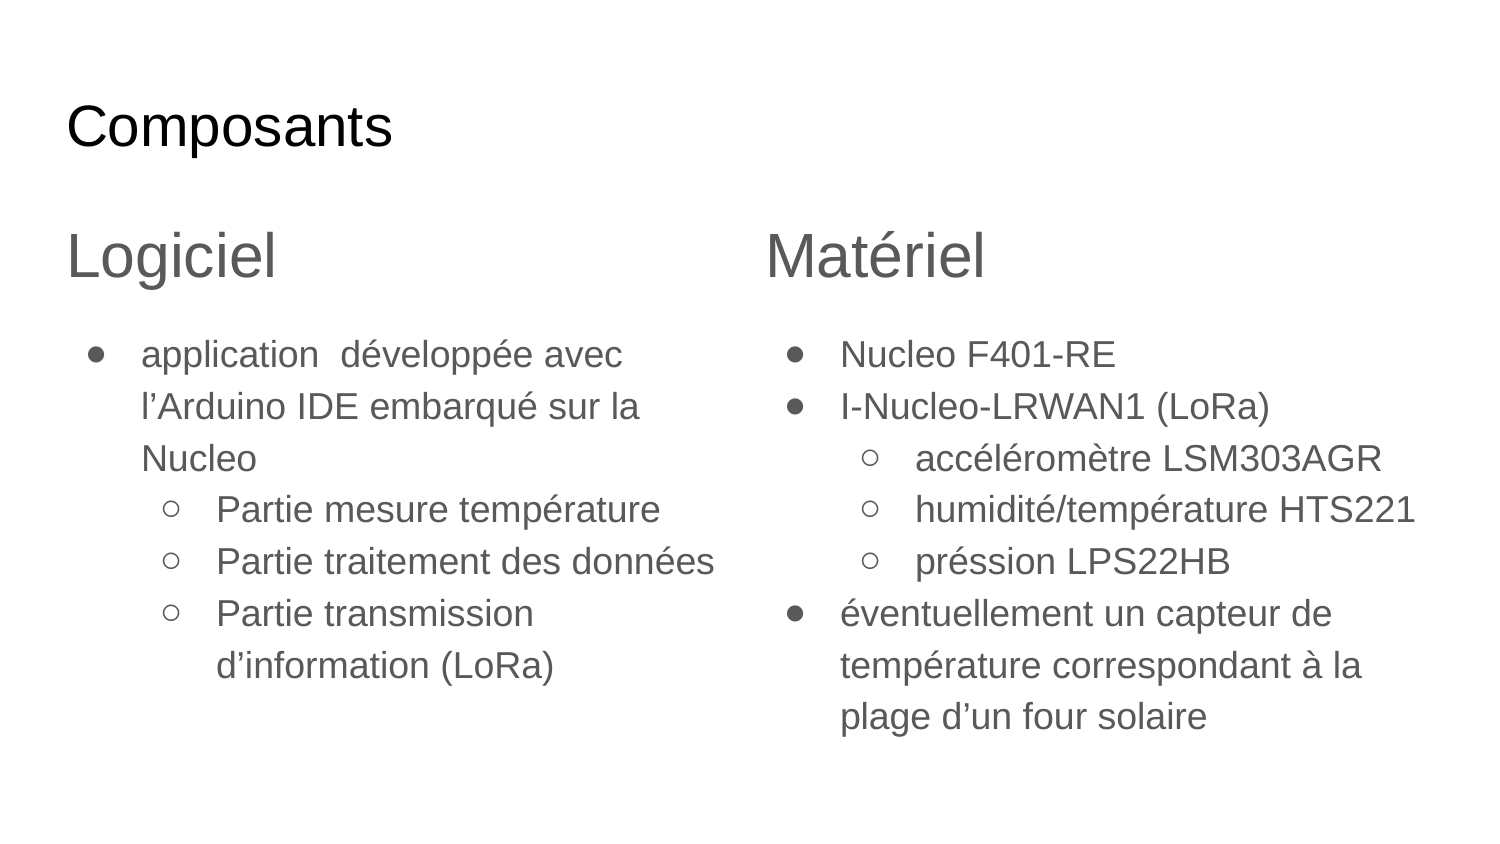

# Composants
Logiciel
application développée avec l’Arduino IDE embarqué sur la Nucleo
Partie mesure température
Partie traitement des données
Partie transmission d’information (LoRa)
Matériel
Nucleo F401-RE
I-Nucleo-LRWAN1 (LoRa)
accéléromètre LSM303AGR
humidité/température HTS221
préssion LPS22HB
éventuellement un capteur de température correspondant à la plage d’un four solaire